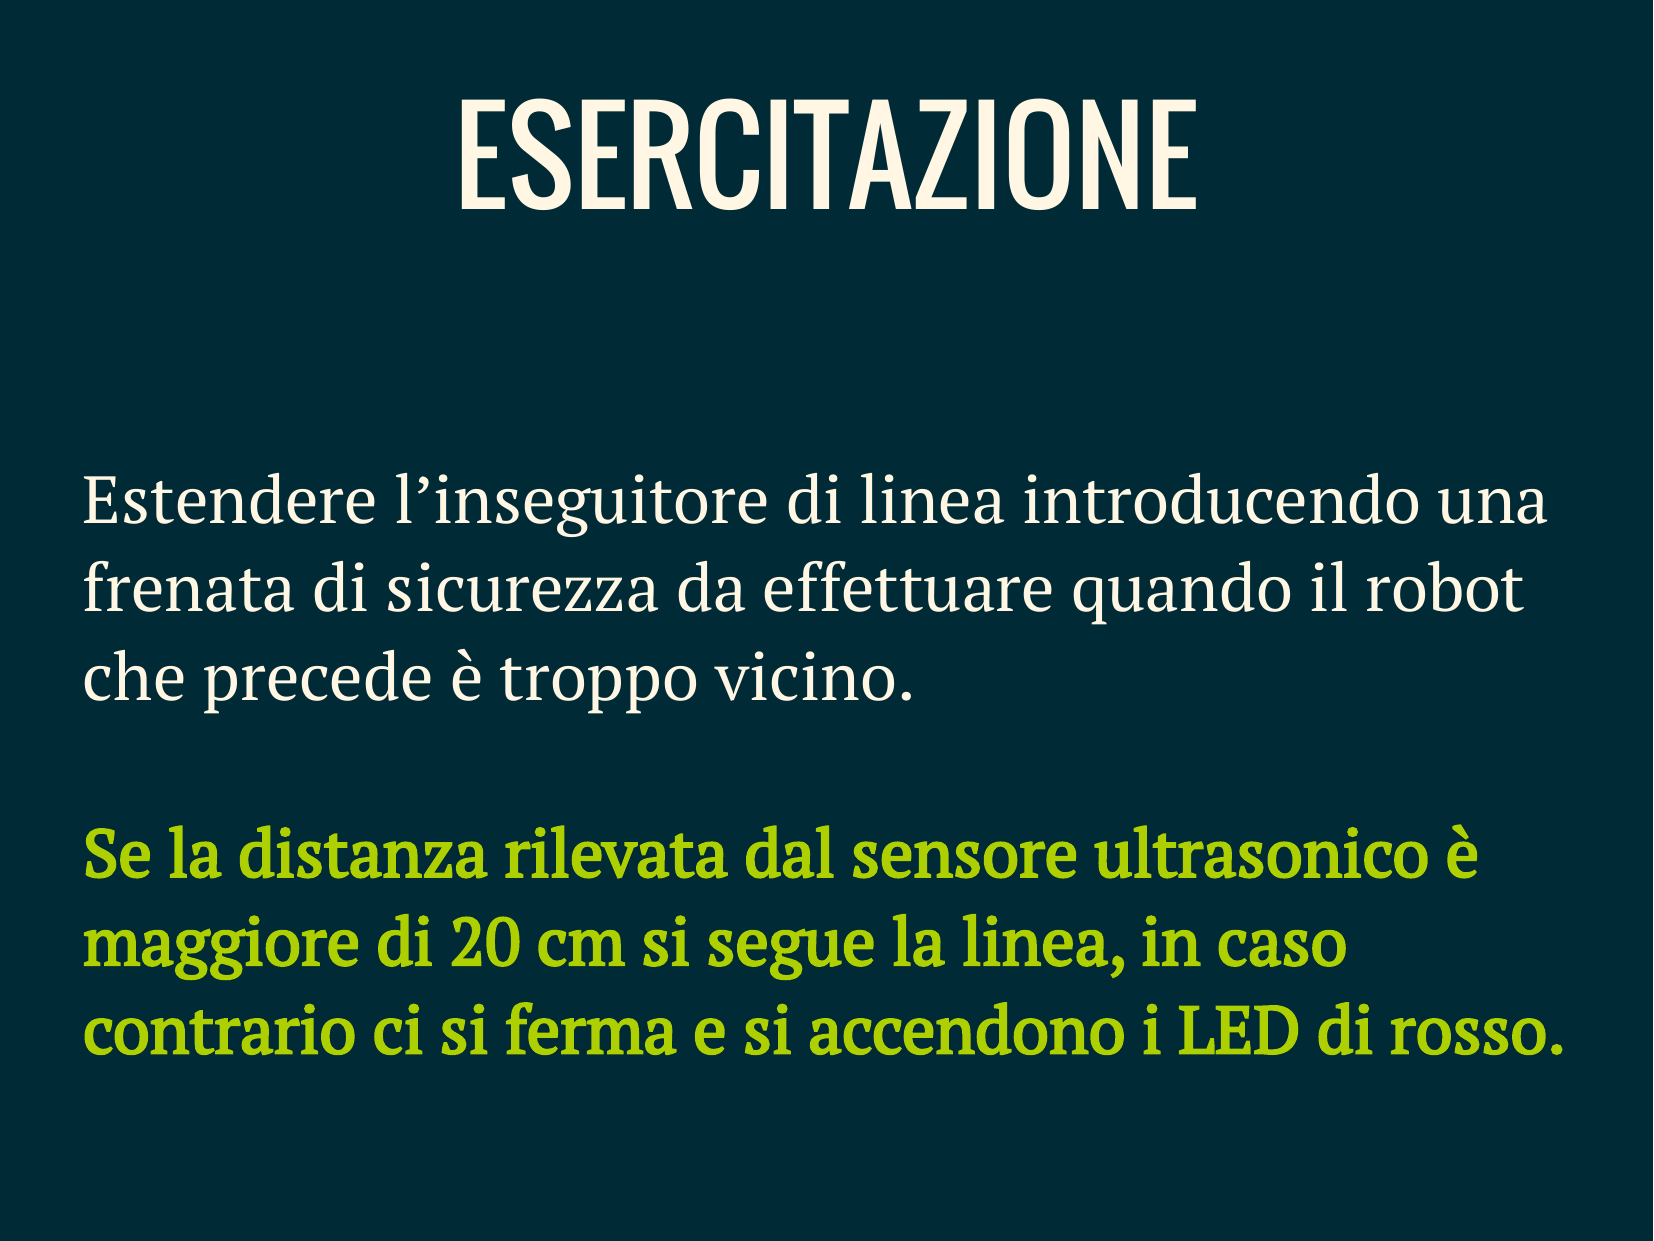

# Esercitazione
Estendere l’inseguitore di linea introducendo una frenata di sicurezza da effettuare quando il robot che precede è troppo vicino.
Se la distanza rilevata dal sensore ultrasonico è maggiore di 20 cm si segue la linea, in caso contrario ci si ferma e si accendono i LED di rosso.